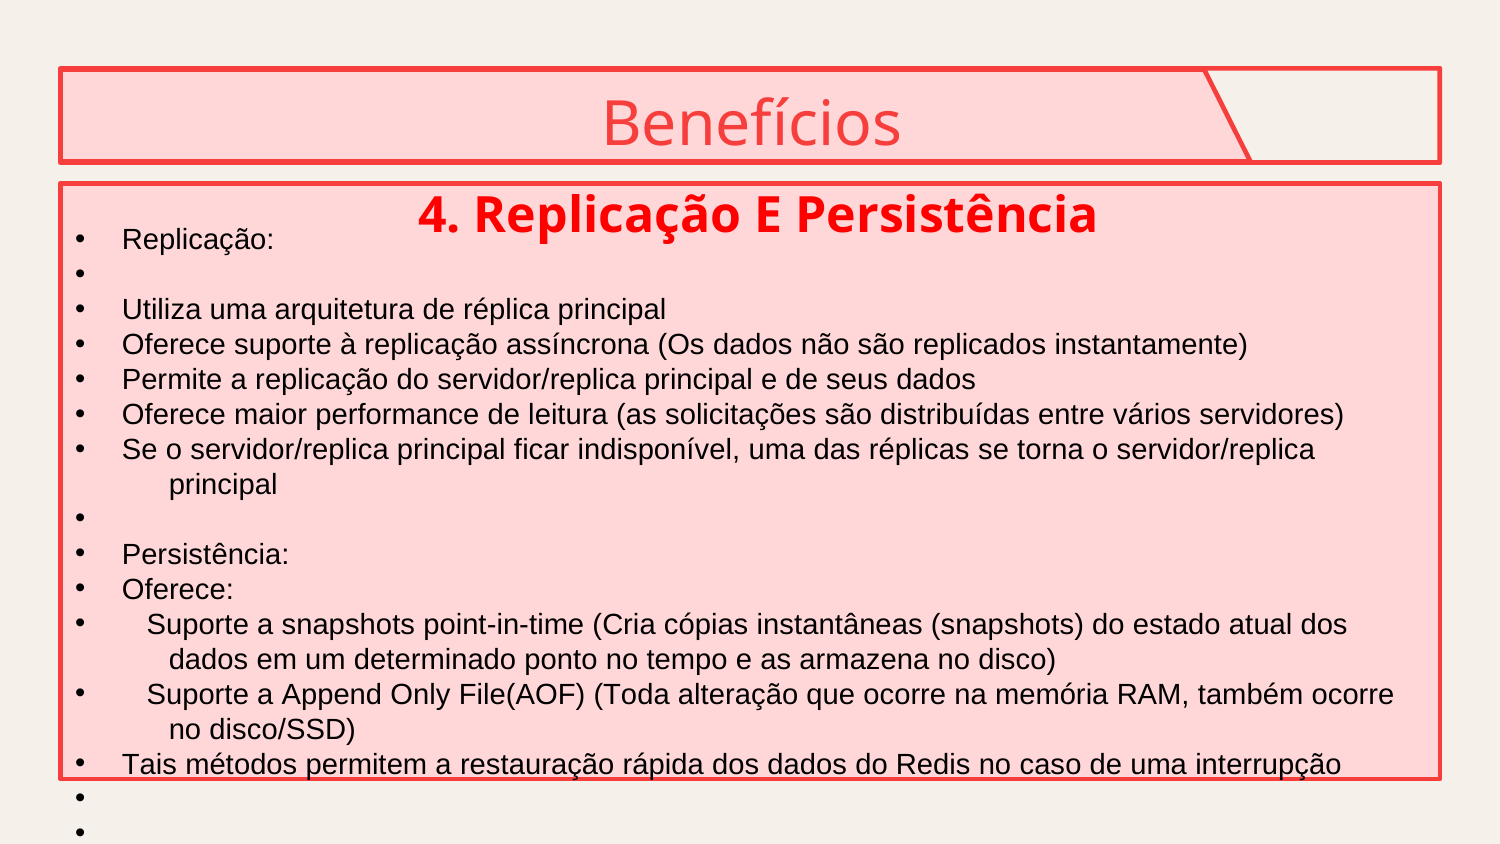

# Benefícios
4. Replicação E Persistência
Replicação:
Utiliza uma arquitetura de réplica principal
Oferece suporte à replicação assíncrona (Os dados não são replicados instantamente)
Permite a replicação do servidor/replica principal e de seus dados
Oferece maior performance de leitura (as solicitações são distribuídas entre vários servidores)
Se o servidor/replica principal ficar indisponível, uma das réplicas se torna o servidor/replica principal
Persistência:
Oferece:
 Suporte a snapshots point-in-time (Cria cópias instantâneas (snapshots) do estado atual dos dados em um determinado ponto no tempo e as armazena no disco)
 Suporte a Append Only File(AOF) (Toda alteração que ocorre na memória RAM, também ocorre no disco/SSD)
Tais métodos permitem a restauração rápida dos dados do Redis no caso de uma interrupção